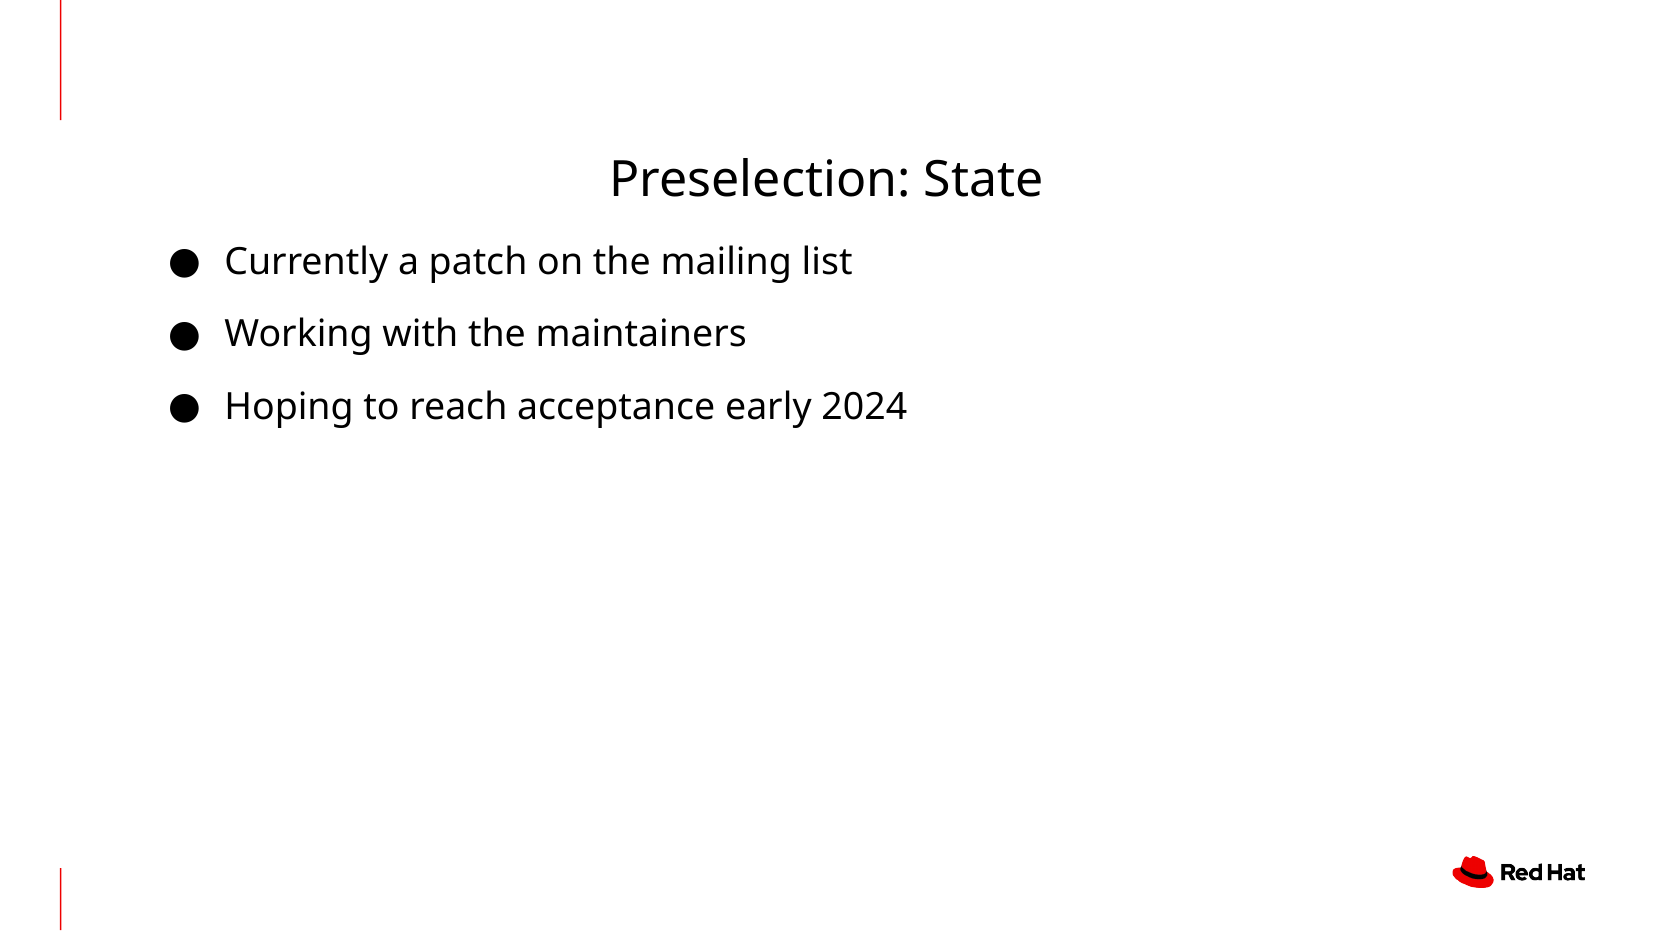

# Preselection: State
Currently a patch on the mailing list
Working with the maintainers
Hoping to reach acceptance early 2024